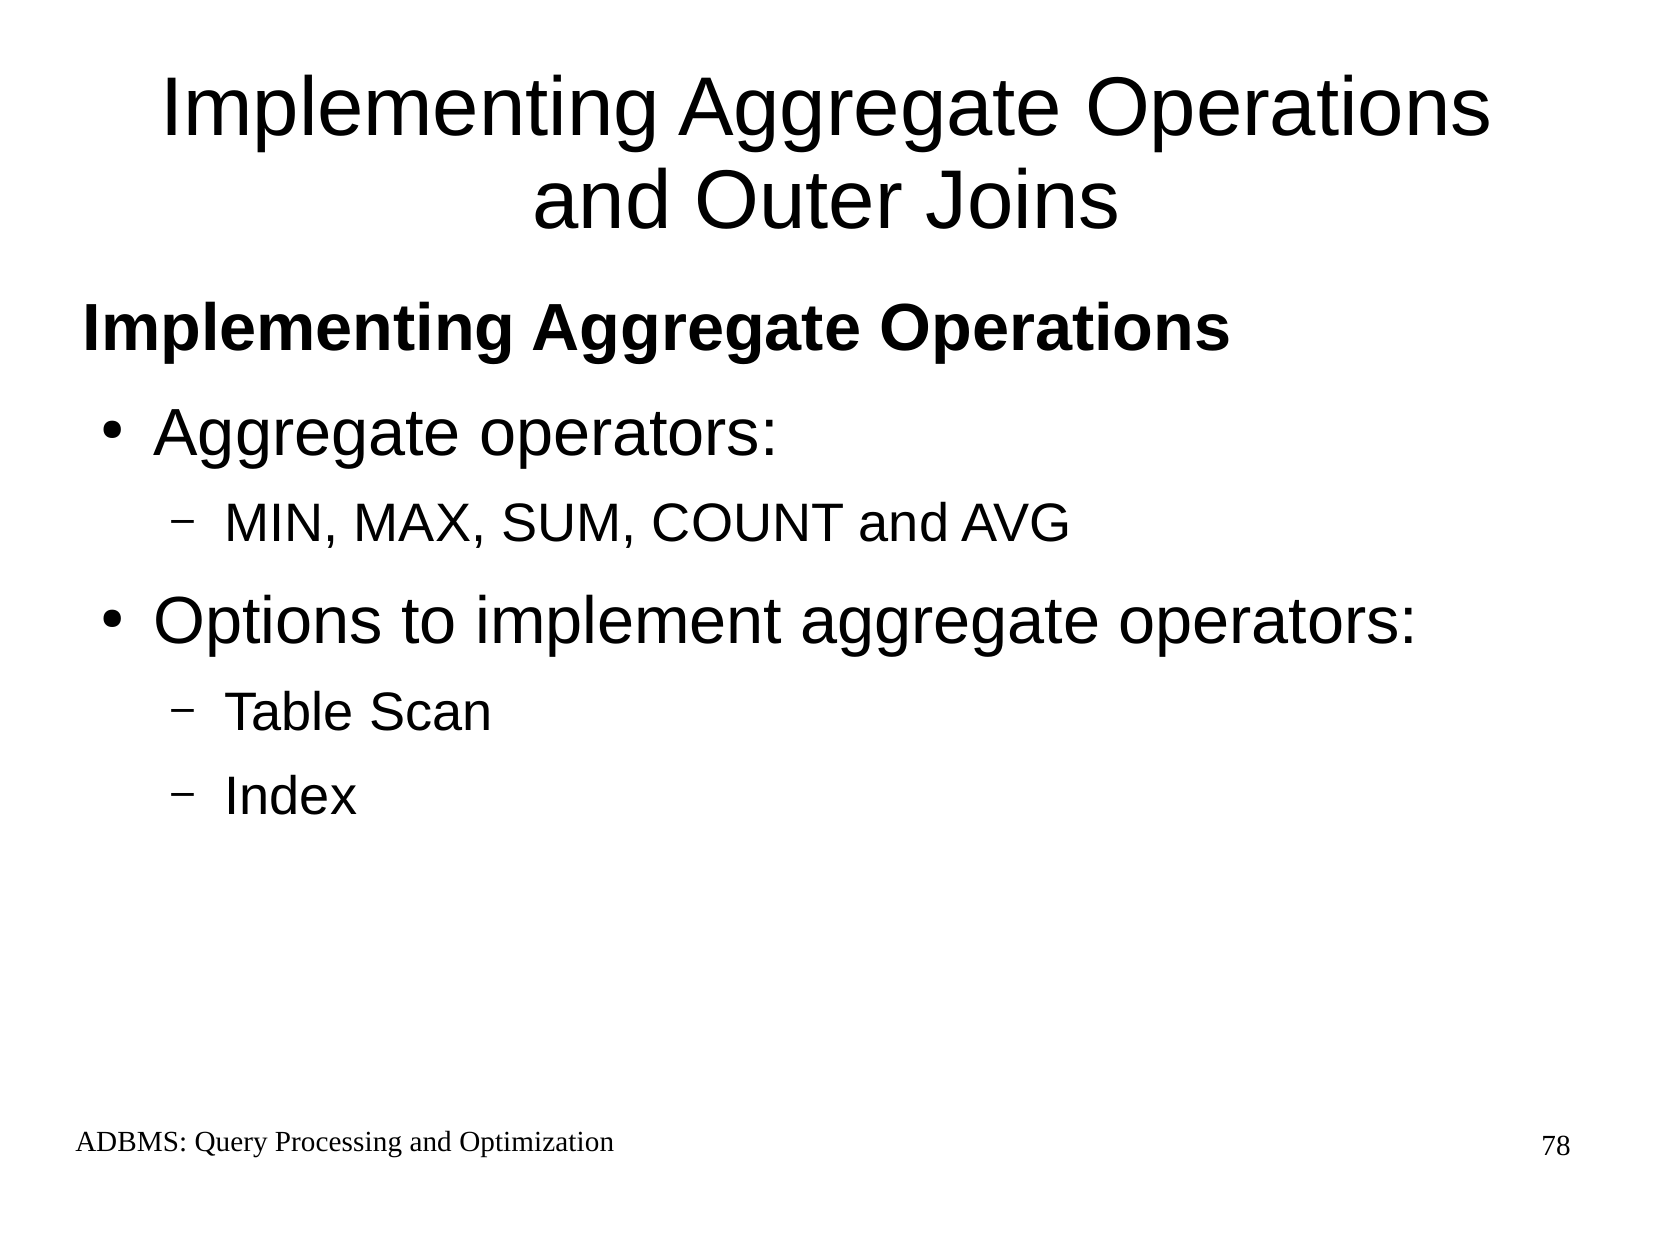

# Implementing Aggregate Operations and Outer Joins
Implementing Aggregate Operations
Aggregate operators:
MIN, MAX, SUM, COUNT and AVG
Options to implement aggregate operators:
Table Scan
Index